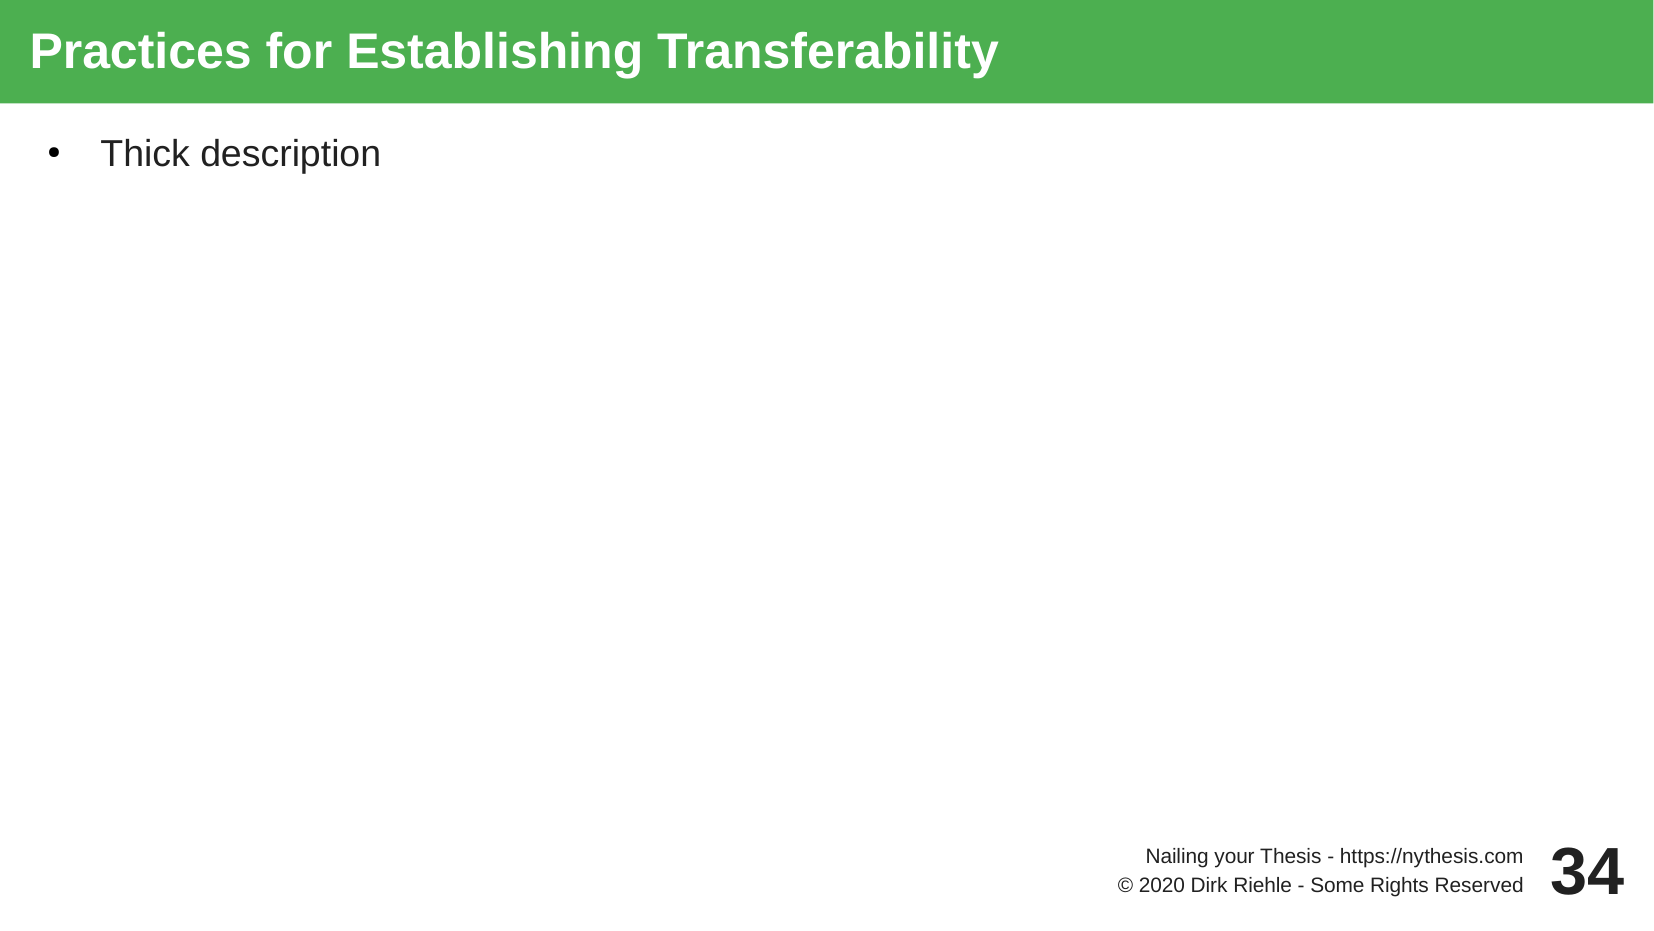

# Practices for Establishing Transferability
Thick description
Nailing your Thesis - https://nythesis.com
34
© 2020 Dirk Riehle - Some Rights Reserved